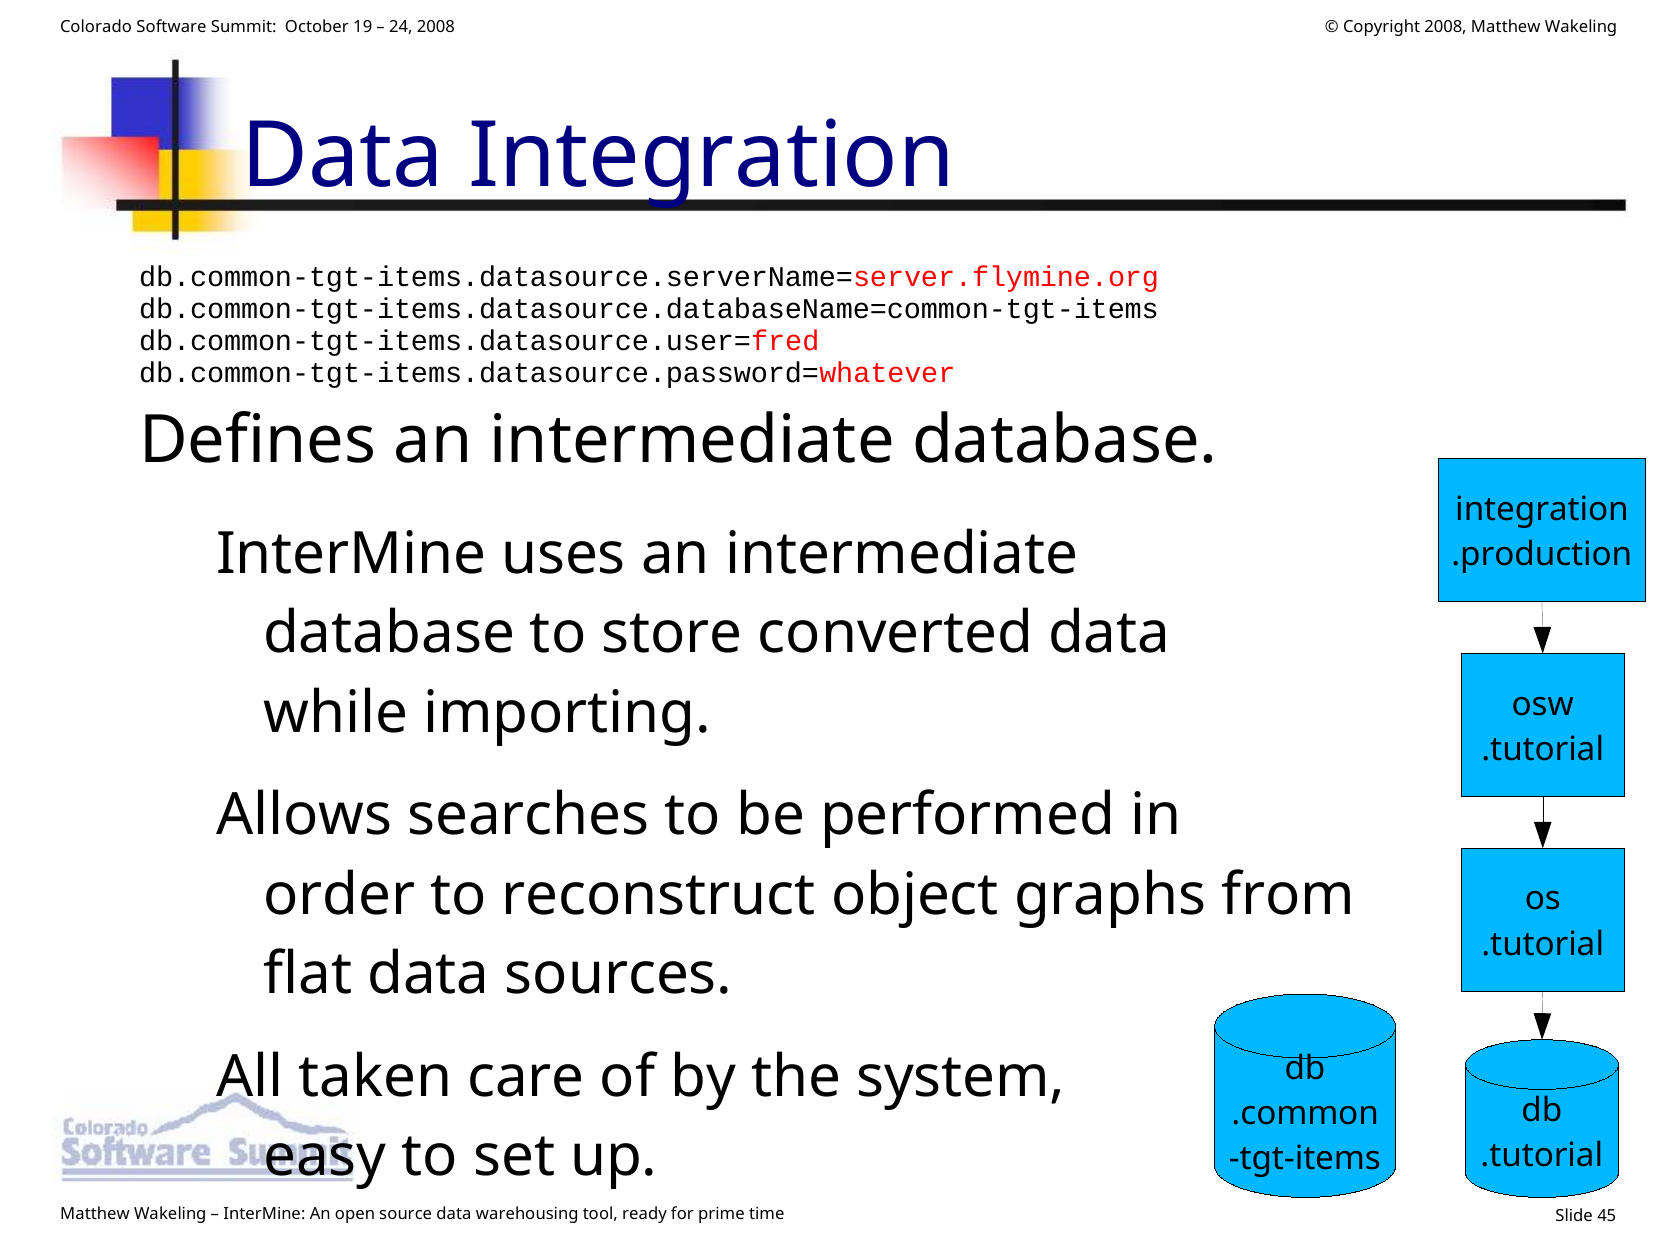

# Data Integration
db.common-tgt-items.datasource.serverName=server.flymine.org
db.common-tgt-items.datasource.databaseName=common-tgt-items
db.common-tgt-items.datasource.user=fred
db.common-tgt-items.datasource.password=whatever
Defines an intermediate database.
InterMine uses an intermediate
database to store converted data
while importing.
Allows searches to be performed in
order to reconstruct object graphs from
flat data sources.
All taken care of by the system,
easy to set up.
integration
.production
osw
.tutorial
os
.tutorial
db
.common
-tgt-items
db
.tutorial